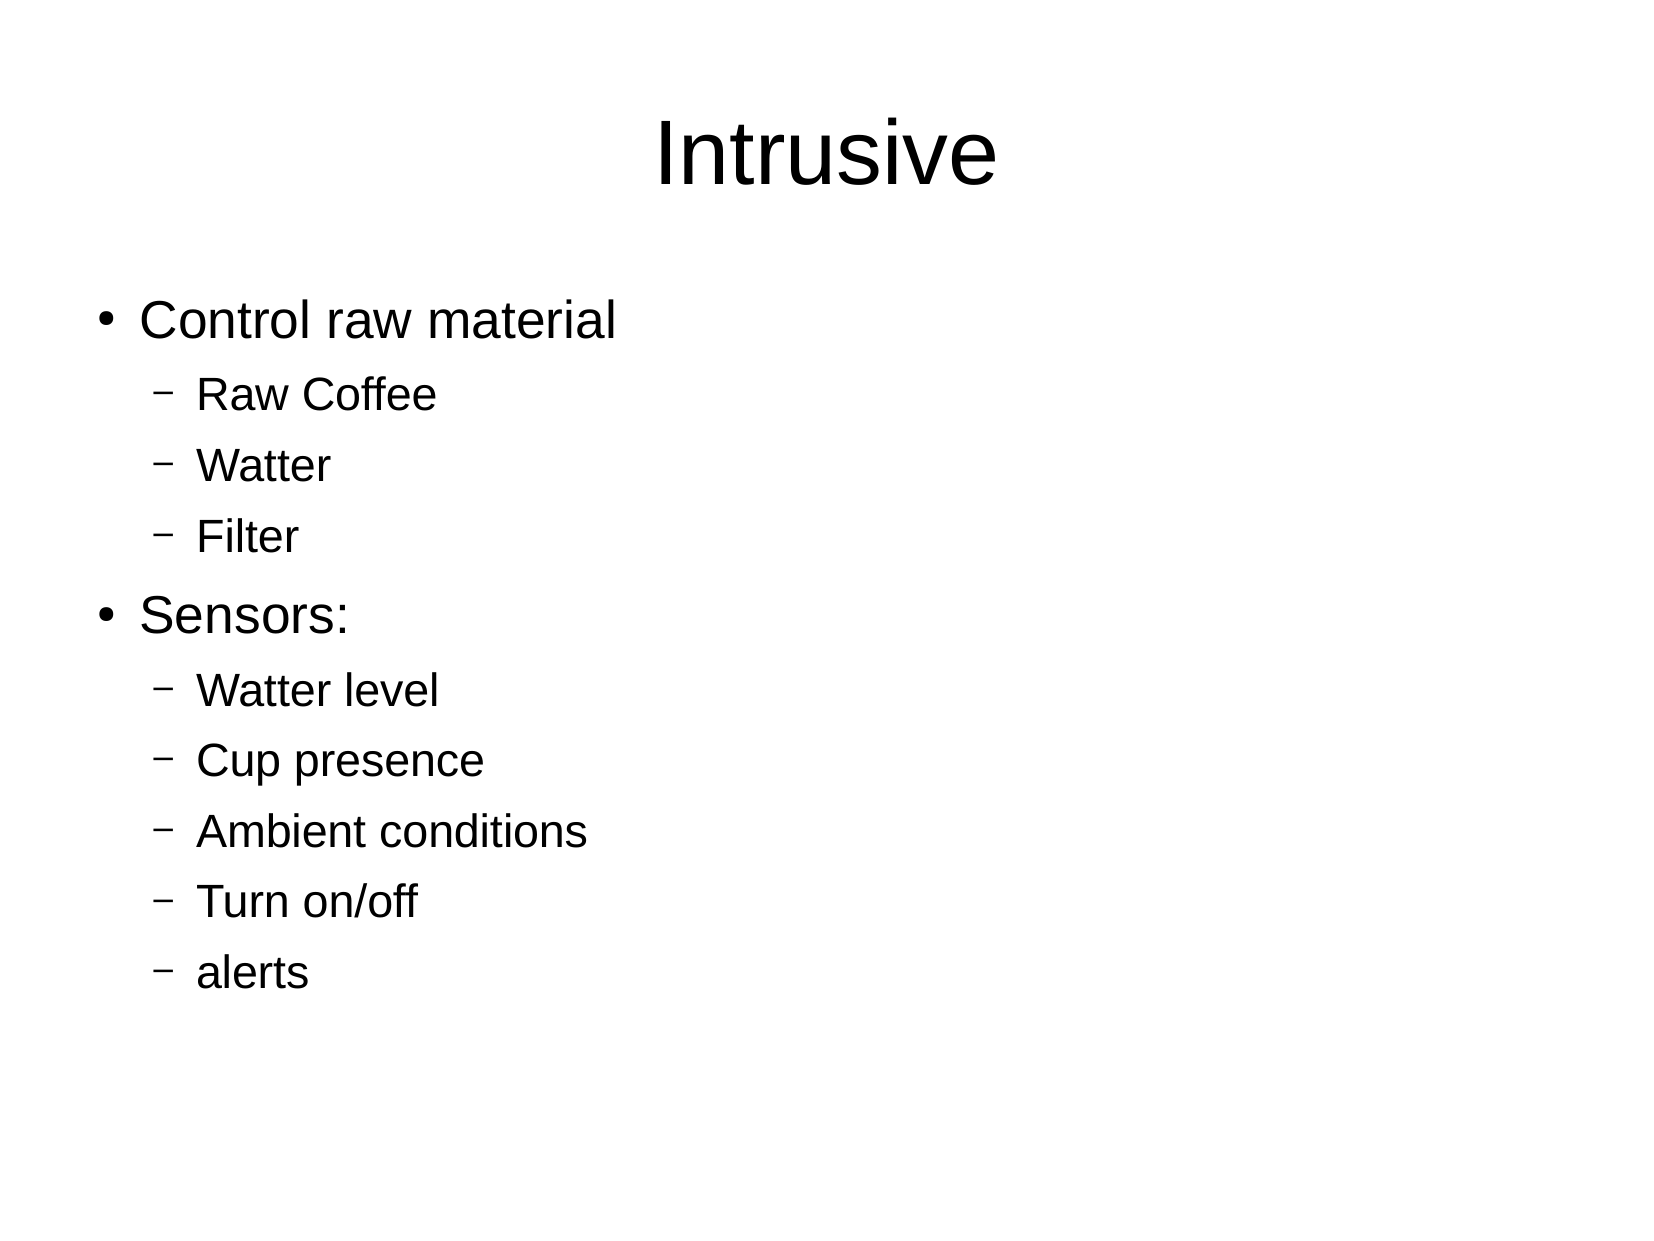

# Intrusive
Control raw material
Raw Coffee
Watter
Filter
Sensors:
Watter level
Cup presence
Ambient conditions
Turn on/off
alerts